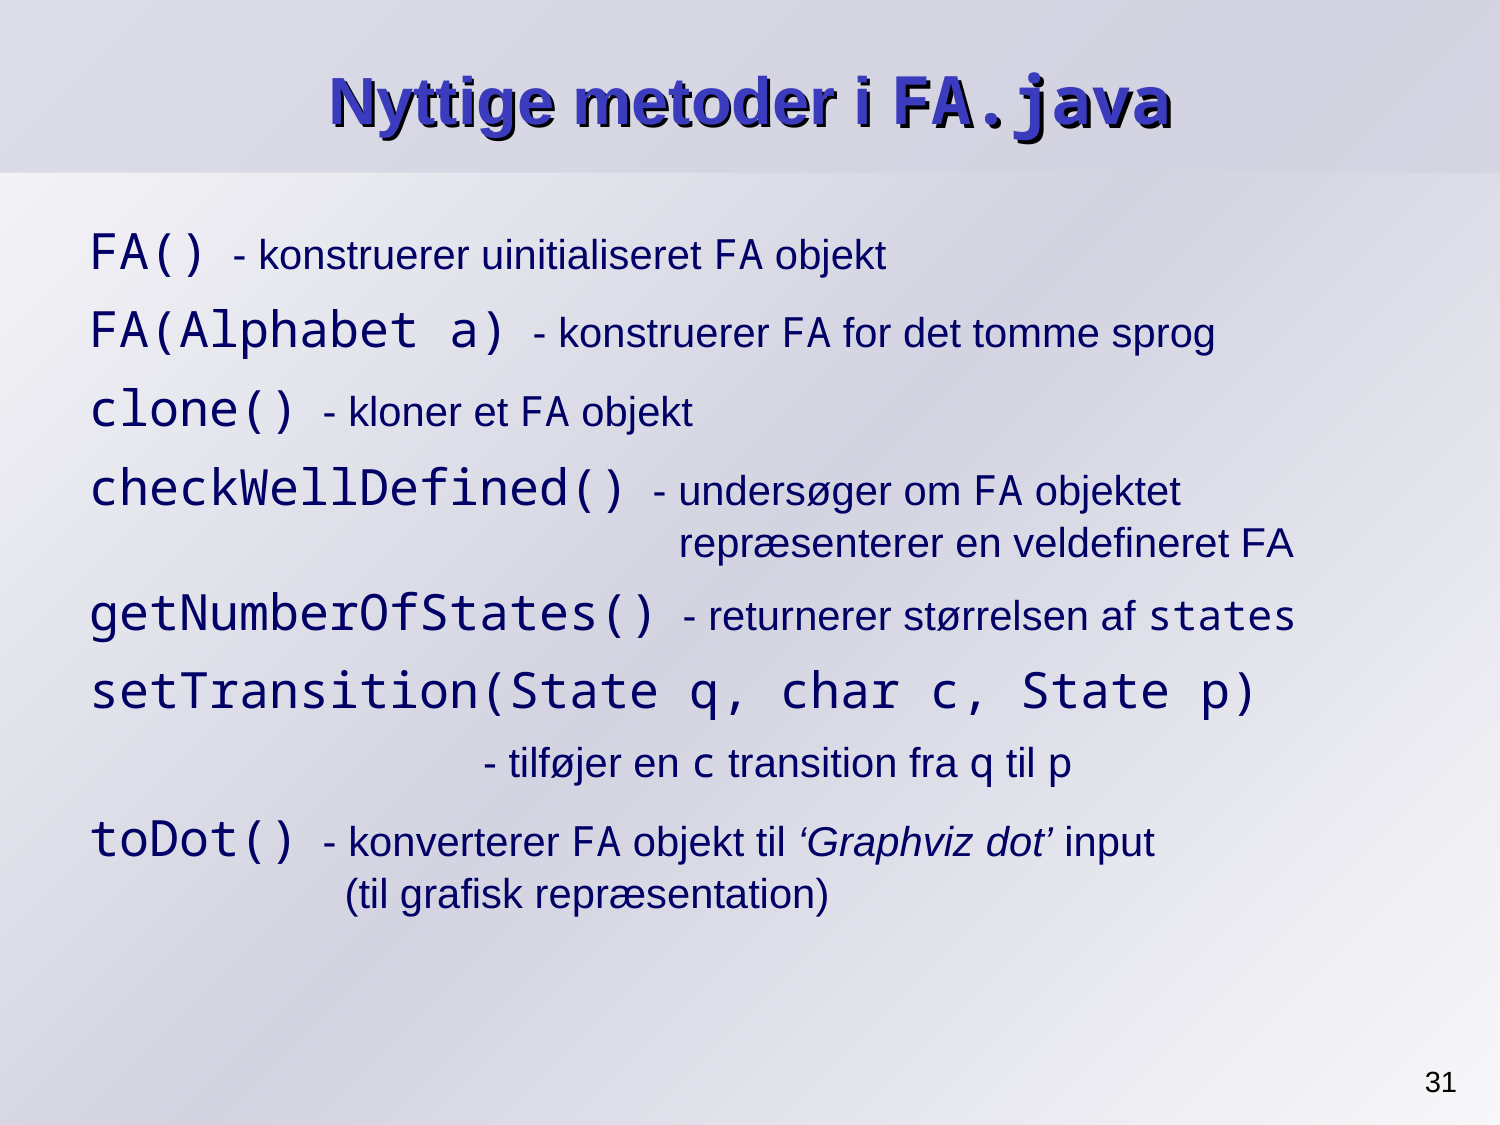

# Nyttige metoder i FA.java
FA() - konstruerer uinitialiseret FA objekt
FA(Alphabet a) - konstruerer FA for det tomme sprog
clone() - kloner et FA objekt
checkWellDefined() - undersøger om FA objektet
				 repræsenterer en veldefineret FA
getNumberOfStates() - returnerer størrelsen af states
setTransition(State q, char c, State p)
			- tilføjer en c transition fra q til p
toDot() - konverterer FA objekt til ‘Graphviz dot’ input
		 (til grafisk repræsentation)
31